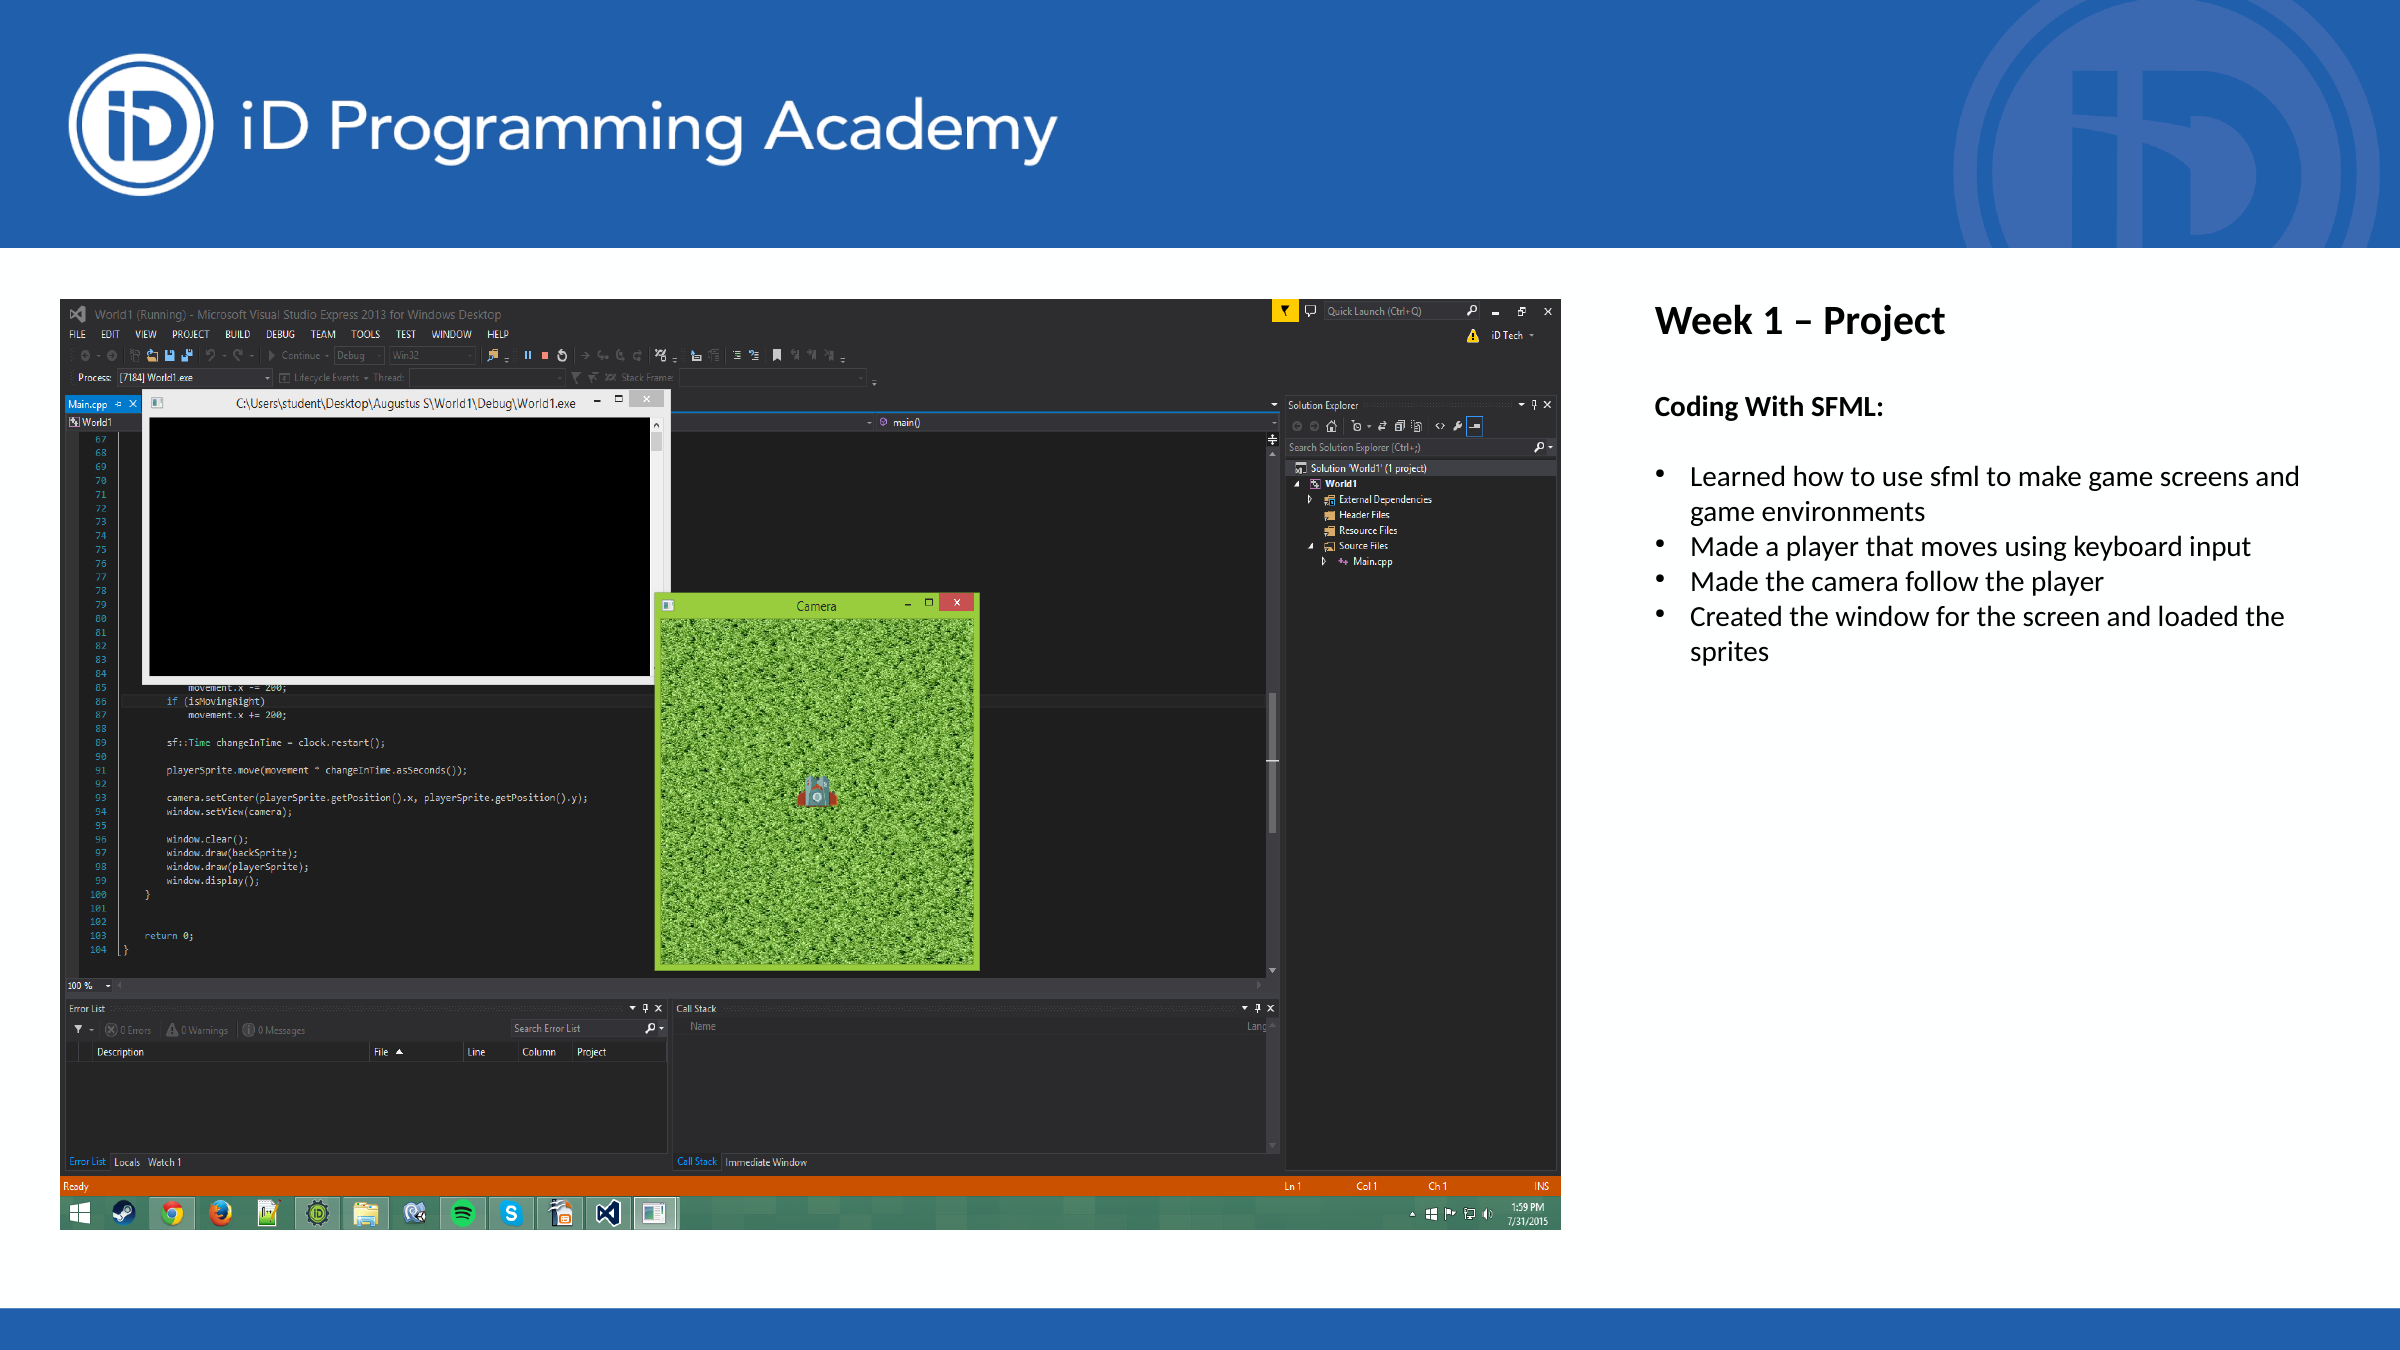

Week 1 – Project
Coding With SFML:
Learned how to use sfml to make game screens and game environments
Made a player that moves using keyboard input
Made the camera follow the player
Created the window for the screen and loaded the sprites
Replace this image with your own screenshot. Then delete this text.